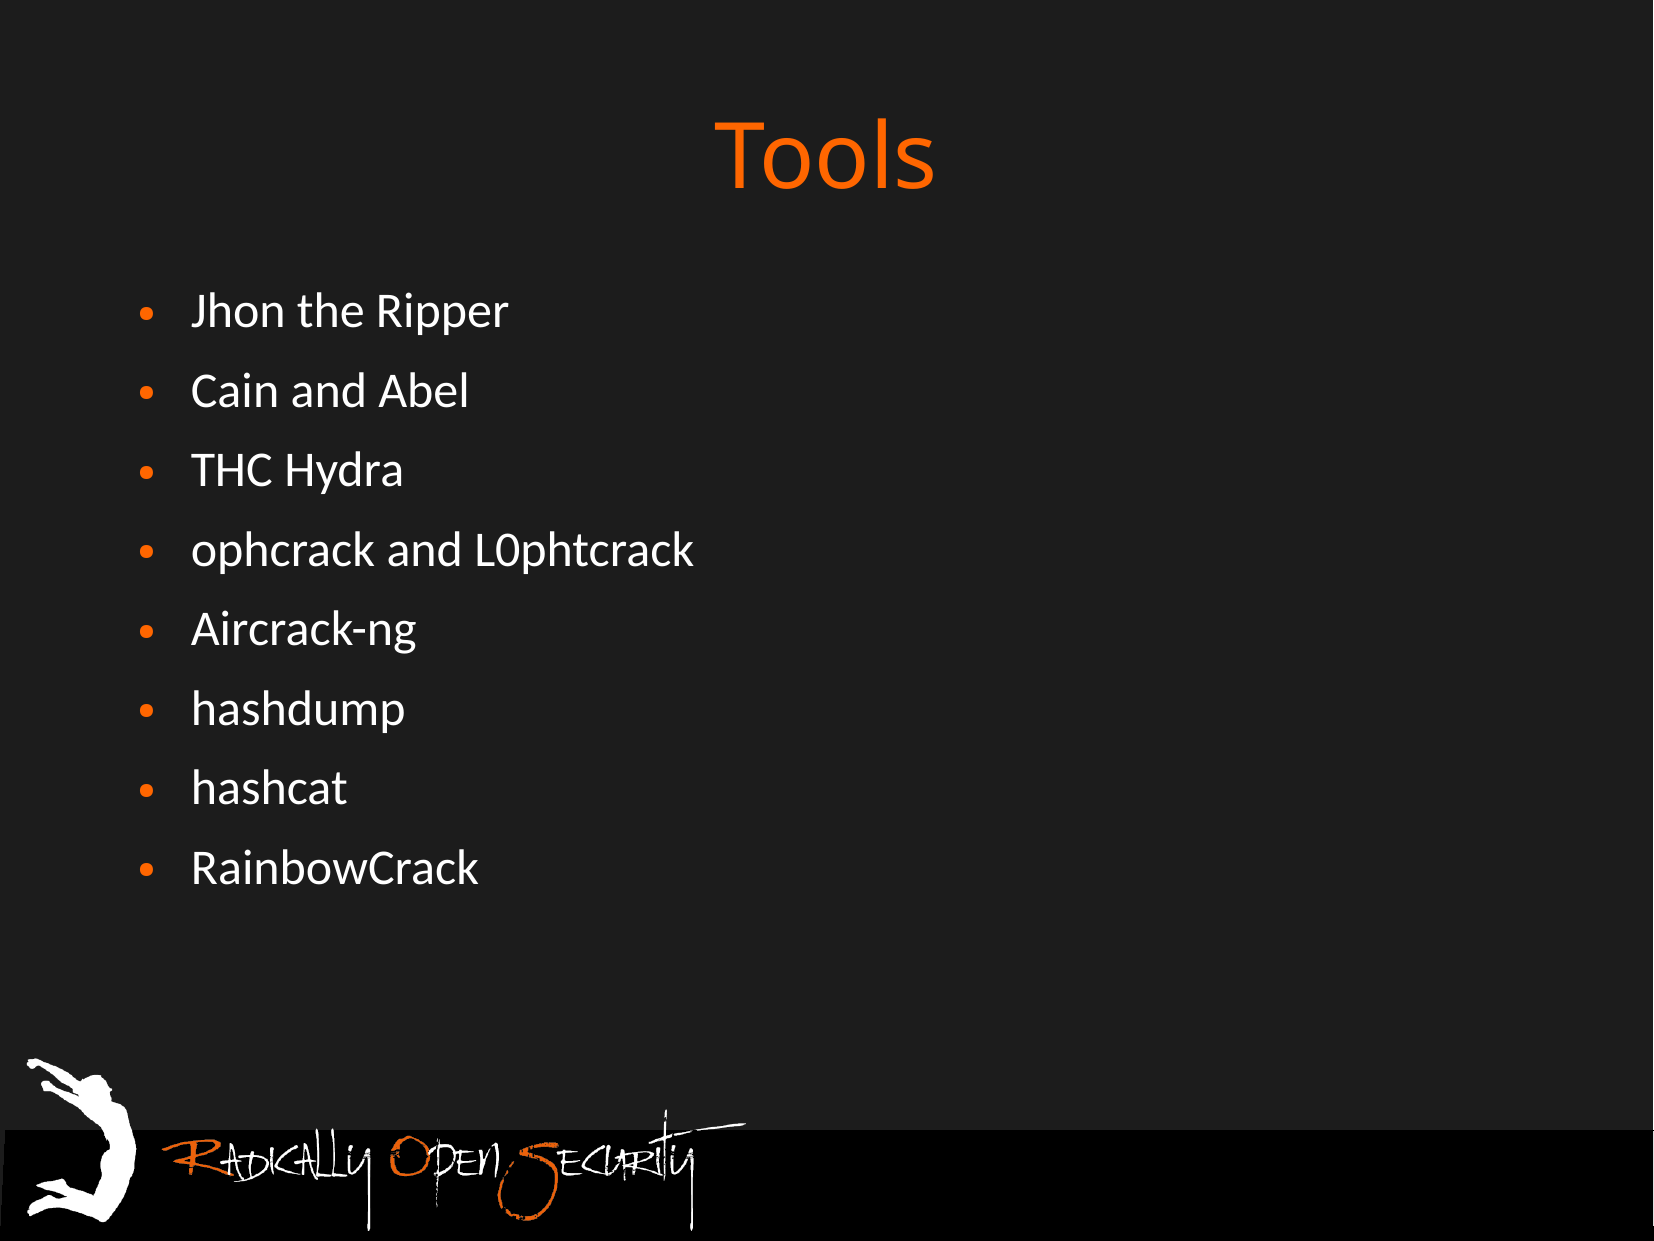

# Tools
Jhon the Ripper
Cain and Abel
THC Hydra
ophcrack and L0phtcrack
Aircrack-ng
hashdump
hashcat
RainbowCrack